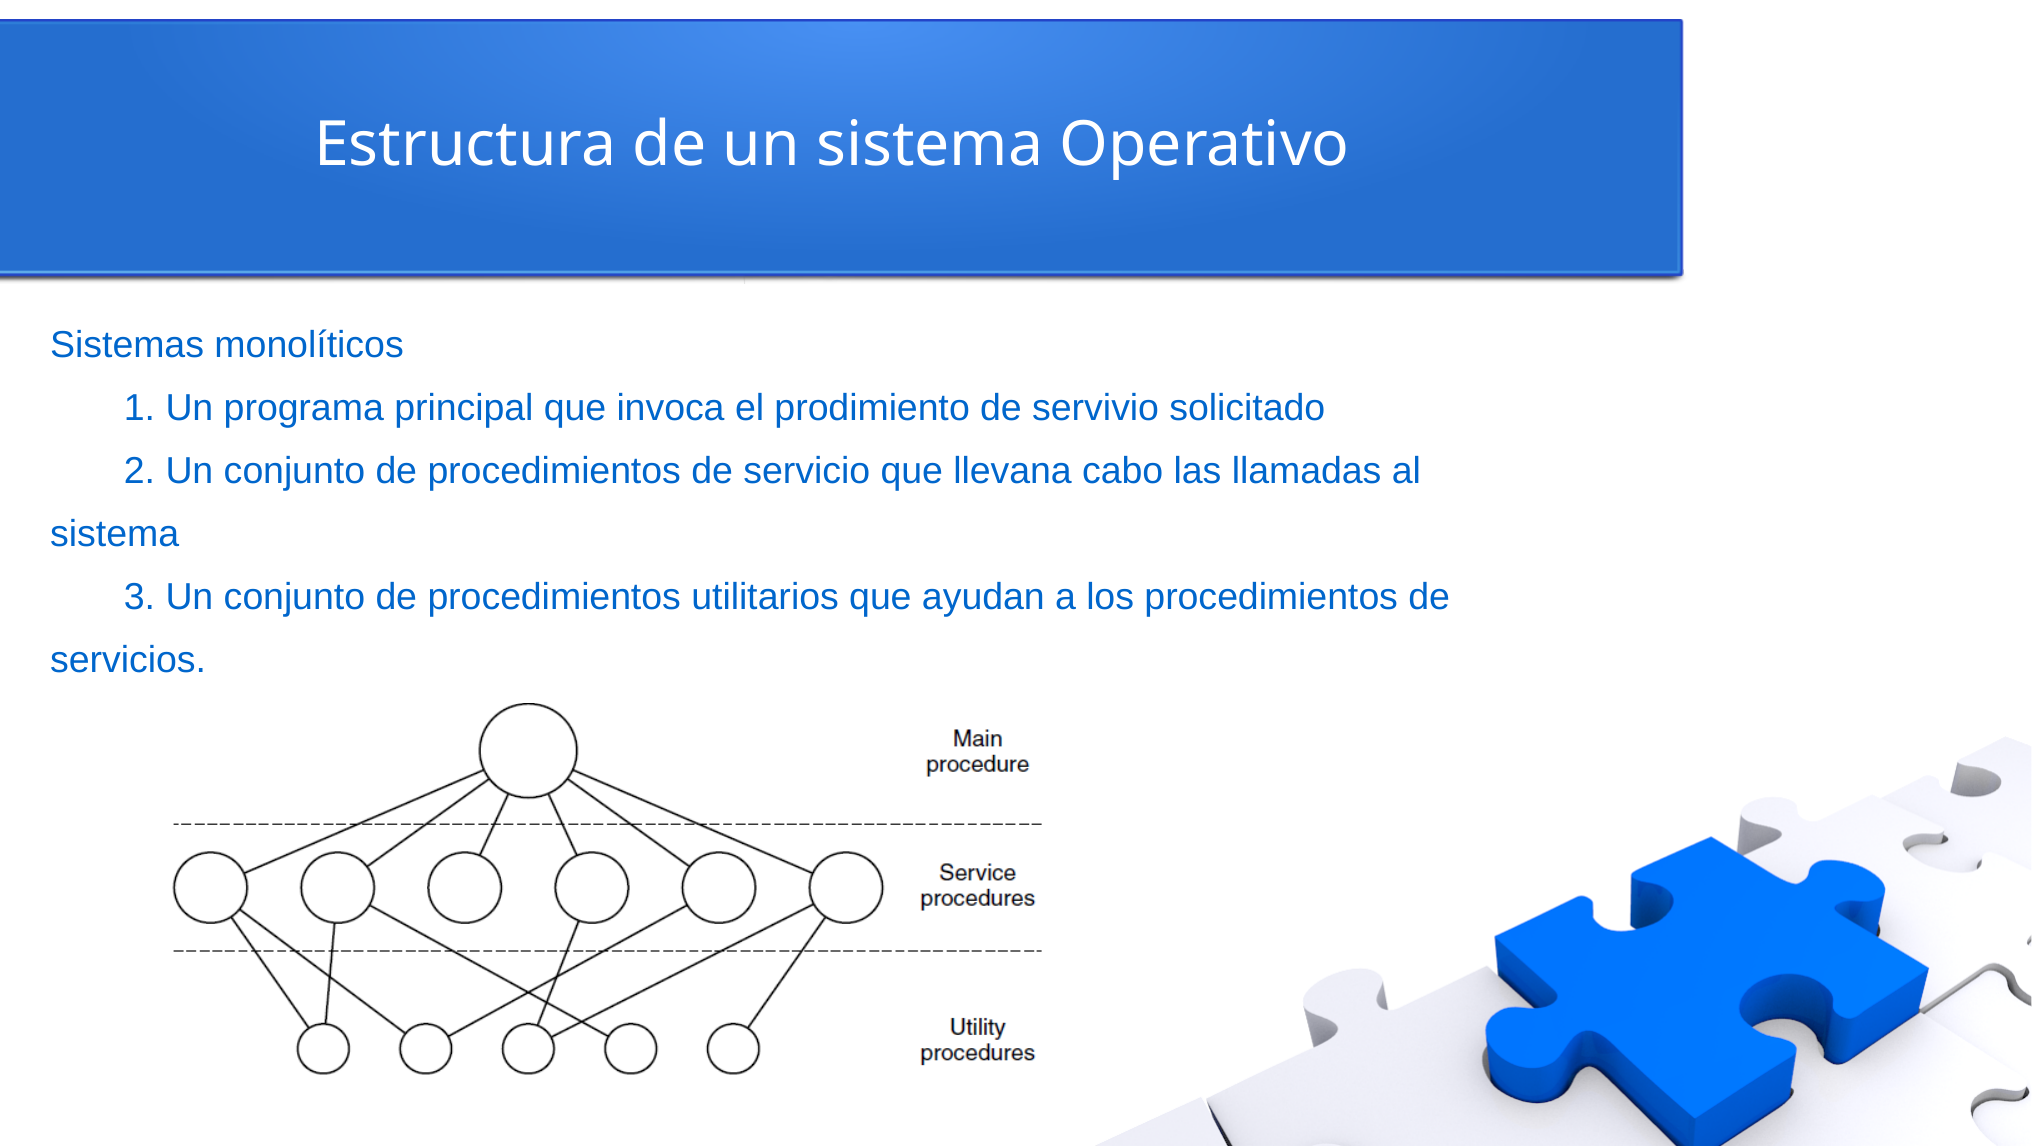

# Estructura de un sistema Operativo
Sistemas monolíticos
	1. Un programa principal que invoca el prodimiento de servivio solicitado
	2. Un conjunto de procedimientos de servicio que llevana cabo las llamadas al sistema
	3. Un conjunto de procedimientos utilitarios que ayudan a los procedimientos de servicios.